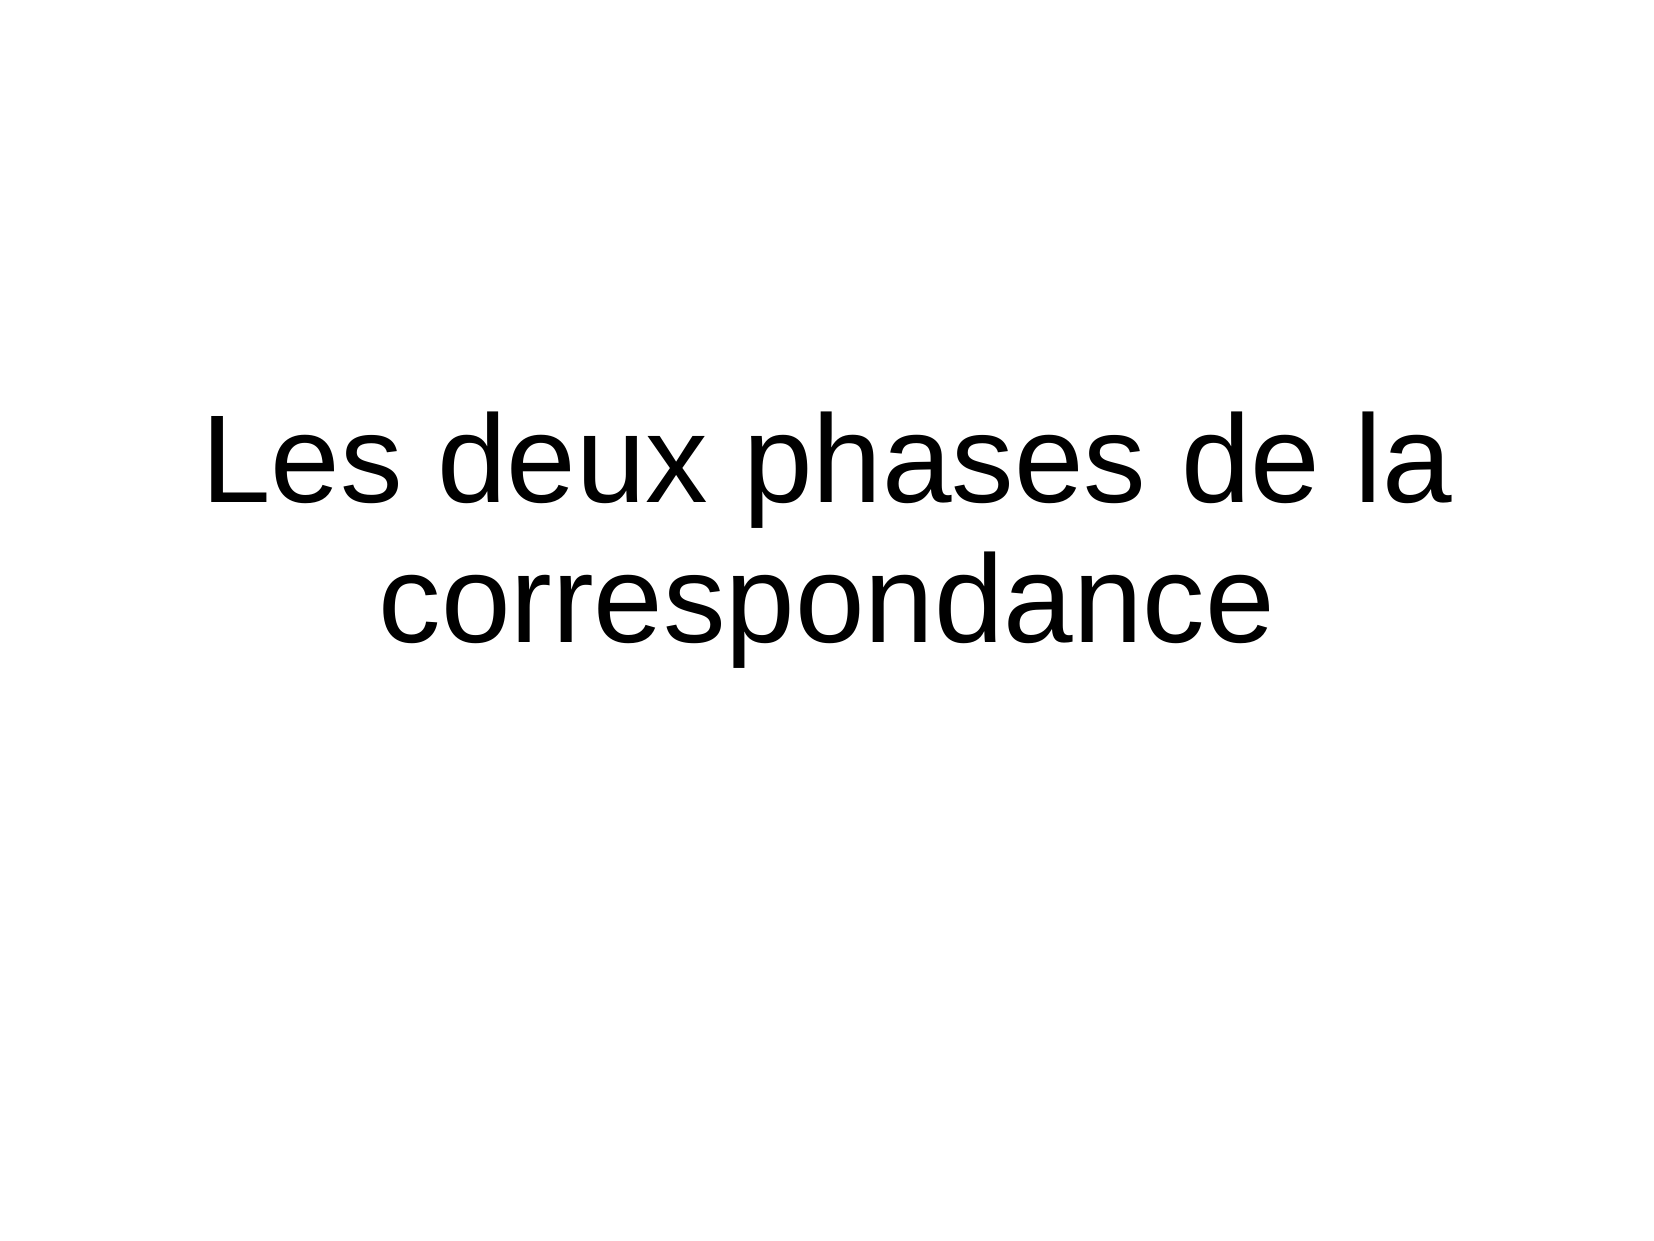

# Les deux phases de la correspondance